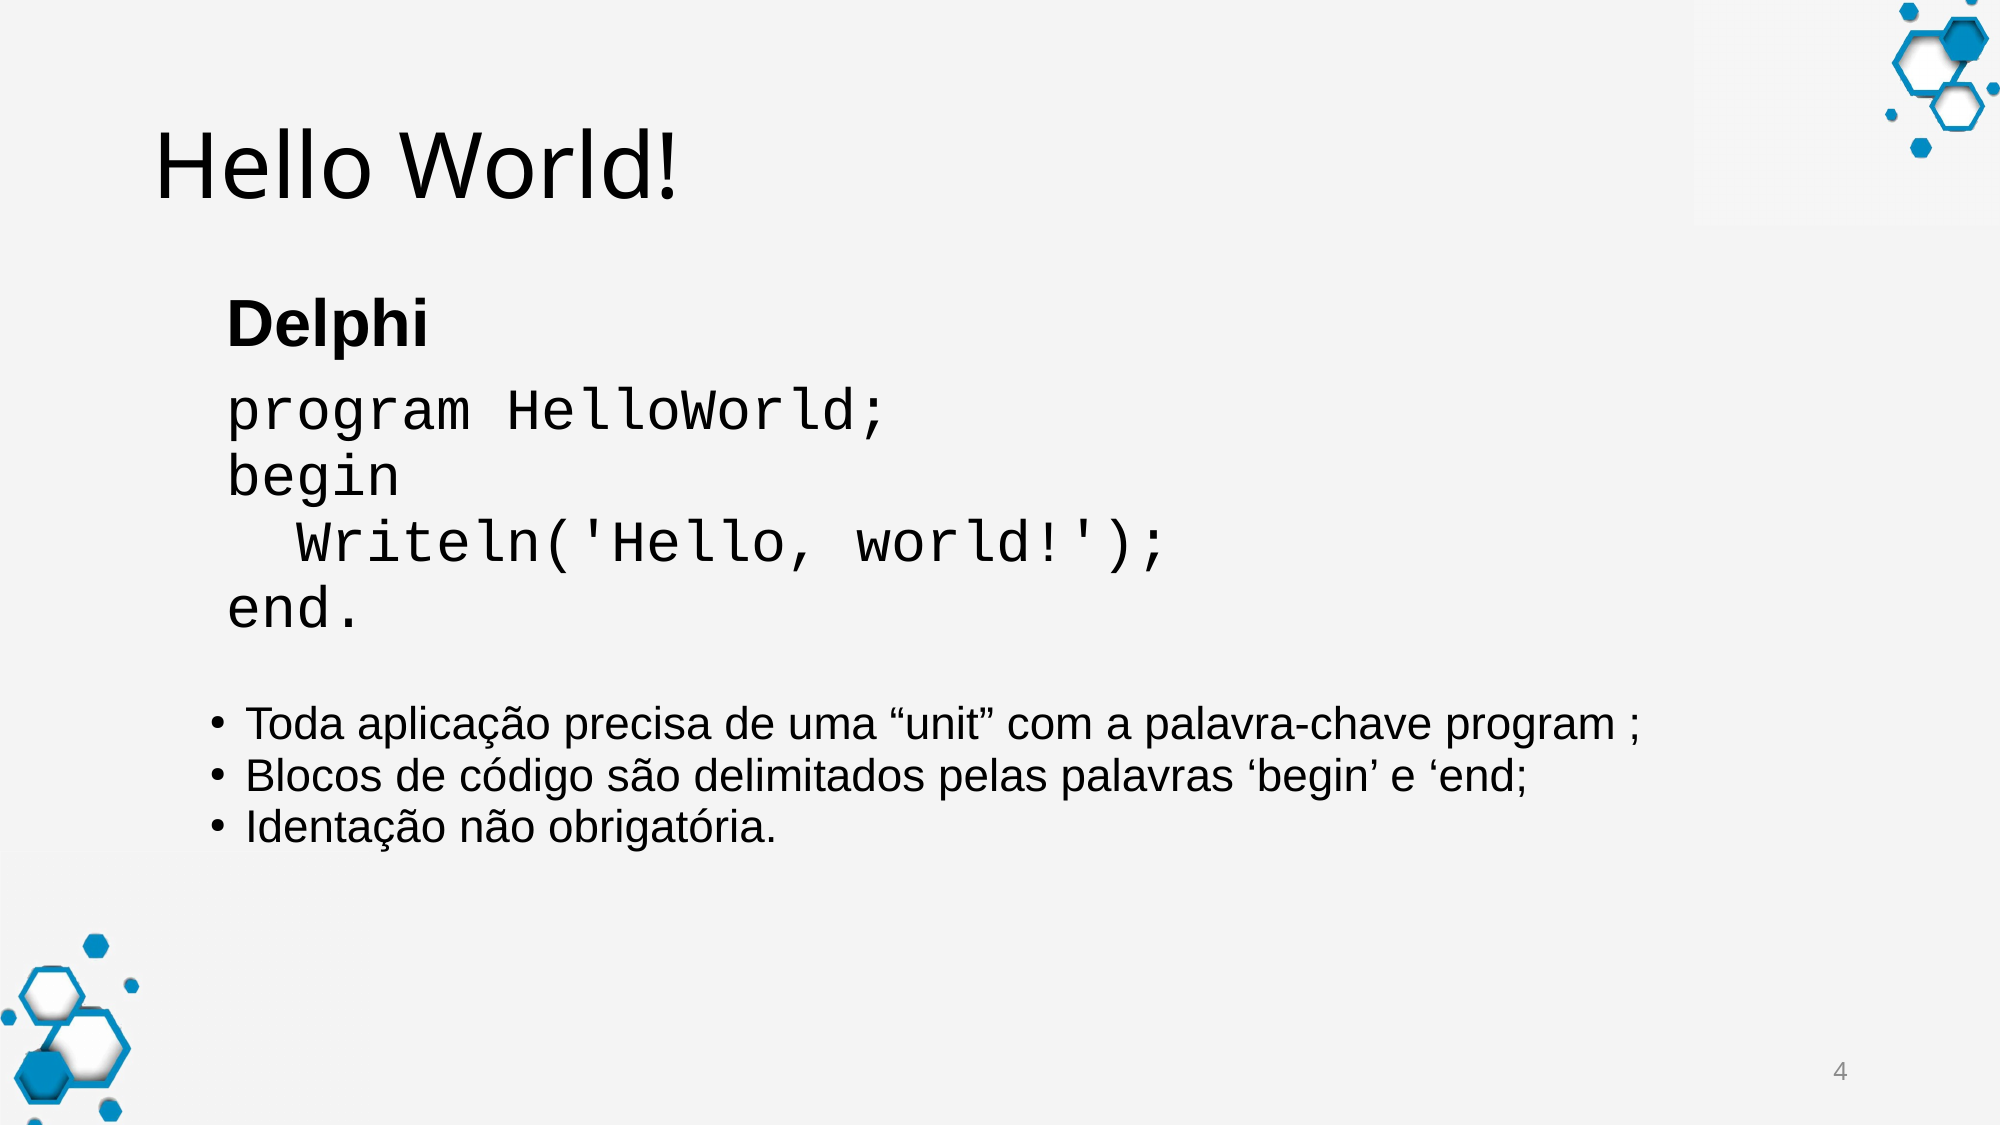

# Hello World!
Delphi
program HelloWorld;
begin
 Writeln('Hello, world!');
end.
Toda aplicação precisa de uma “unit” com a palavra-chave program ;
Blocos de código são delimitados pelas palavras ‘begin’ e ‘end;
Identação não obrigatória.